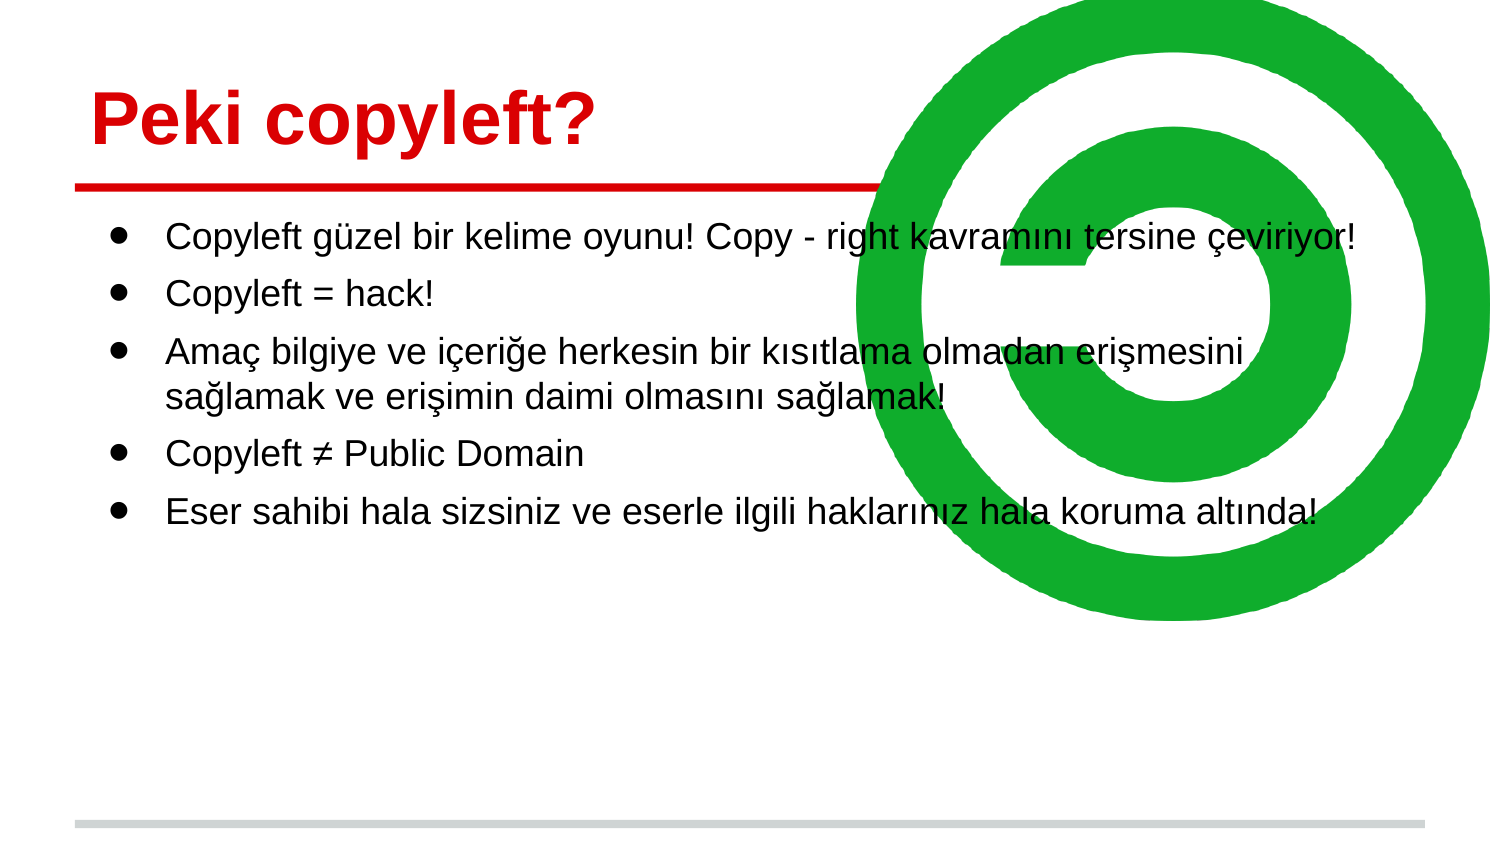

# Peki copyleft?
Copyleft güzel bir kelime oyunu! Copy - right kavramını tersine çeviriyor!
Copyleft = hack!
Amaç bilgiye ve içeriğe herkesin bir kısıtlama olmadan erişmesini sağlamak ve erişimin daimi olmasını sağlamak!
Copyleft ≠ Public Domain
Eser sahibi hala sizsiniz ve eserle ilgili haklarınız hala koruma altında!